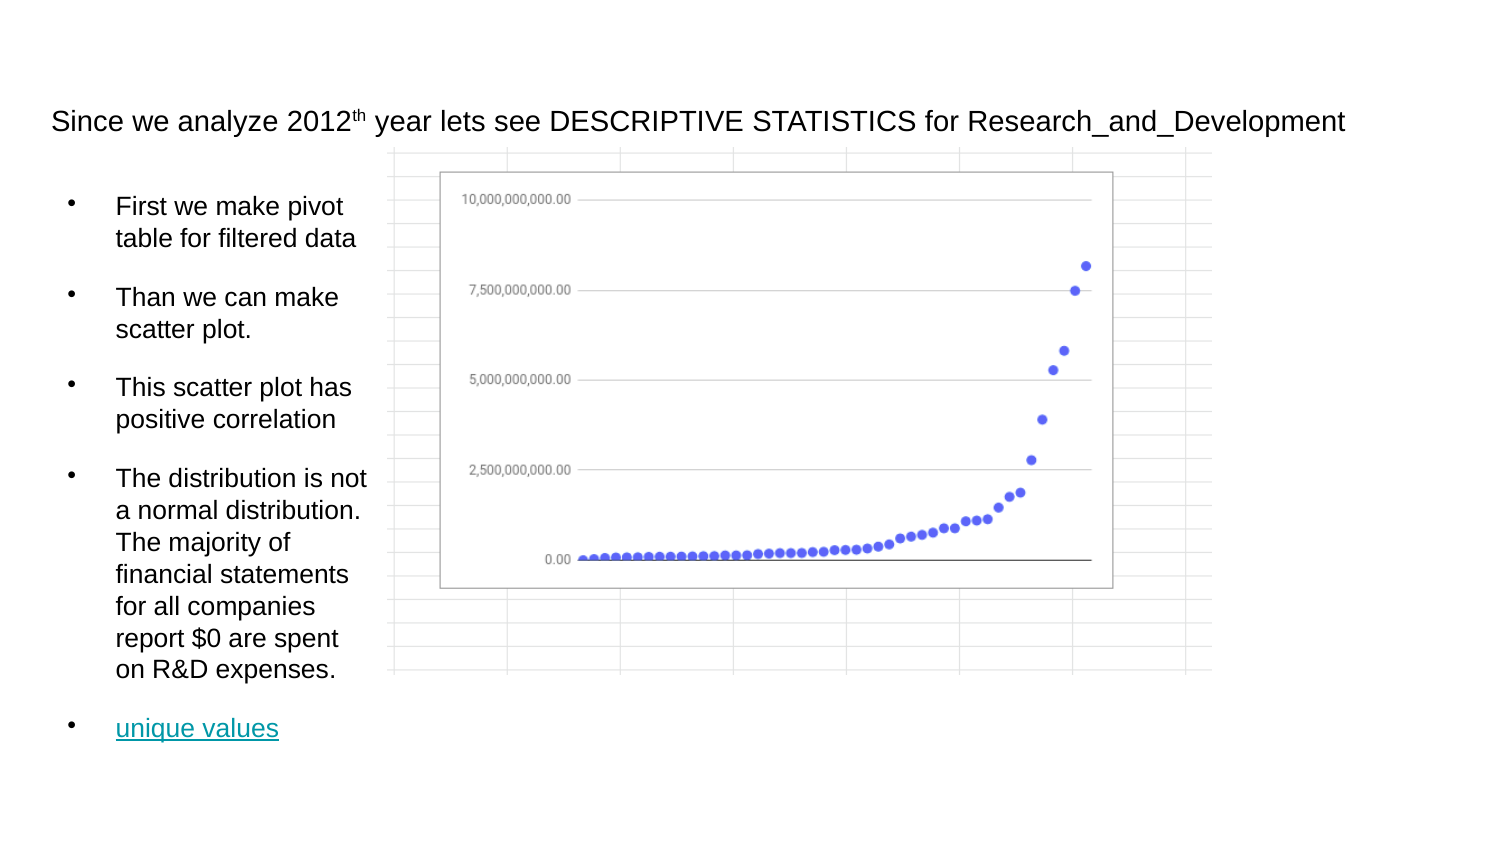

Since we analyze 2012th year lets see DESCRIPTIVE STATISTICS for Research_and_Development
First we make pivot table for filtered data
Than we can make scatter plot.
This scatter plot has positive correlation
The distribution is not a normal distribution. The majority of financial statements for all companies report $0 are spent on R&D expenses.
unique values